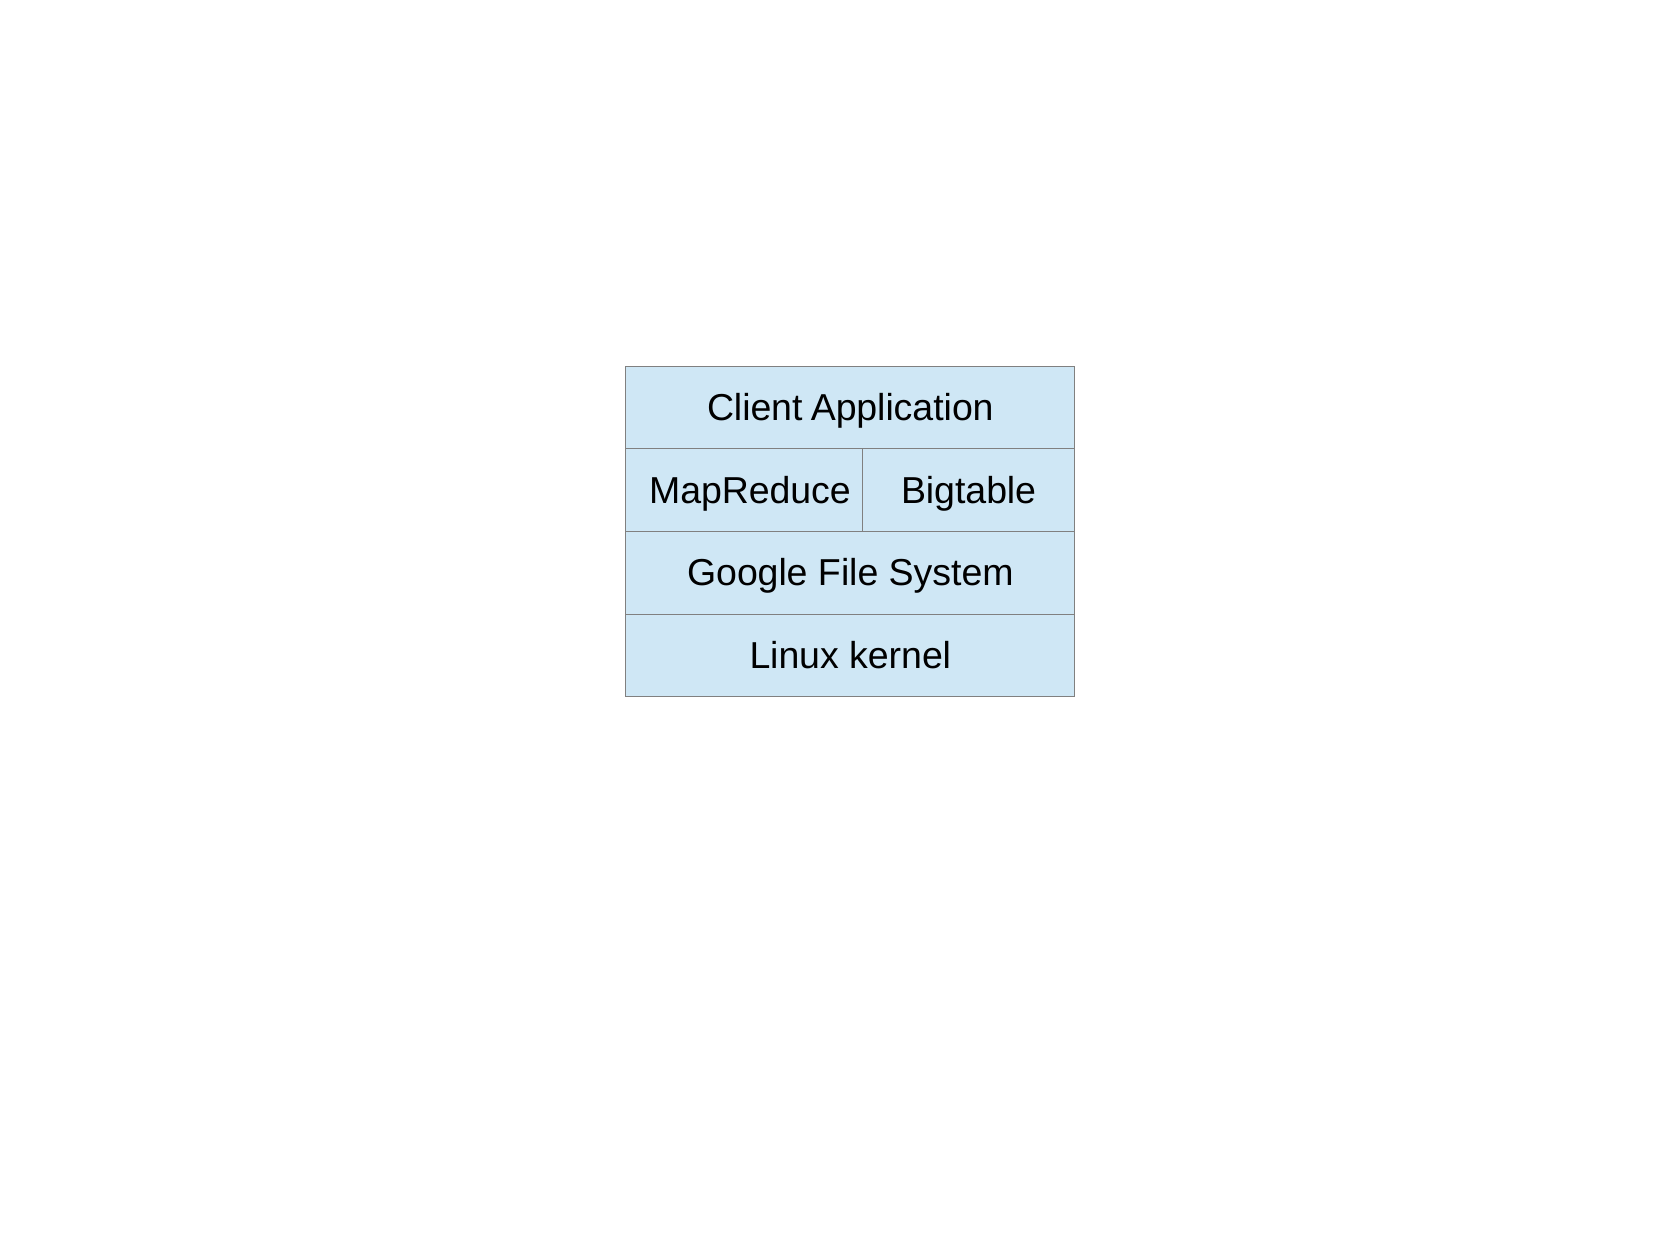

Client Application
MapReduce
Bigtable
Google File System
Linux kernel